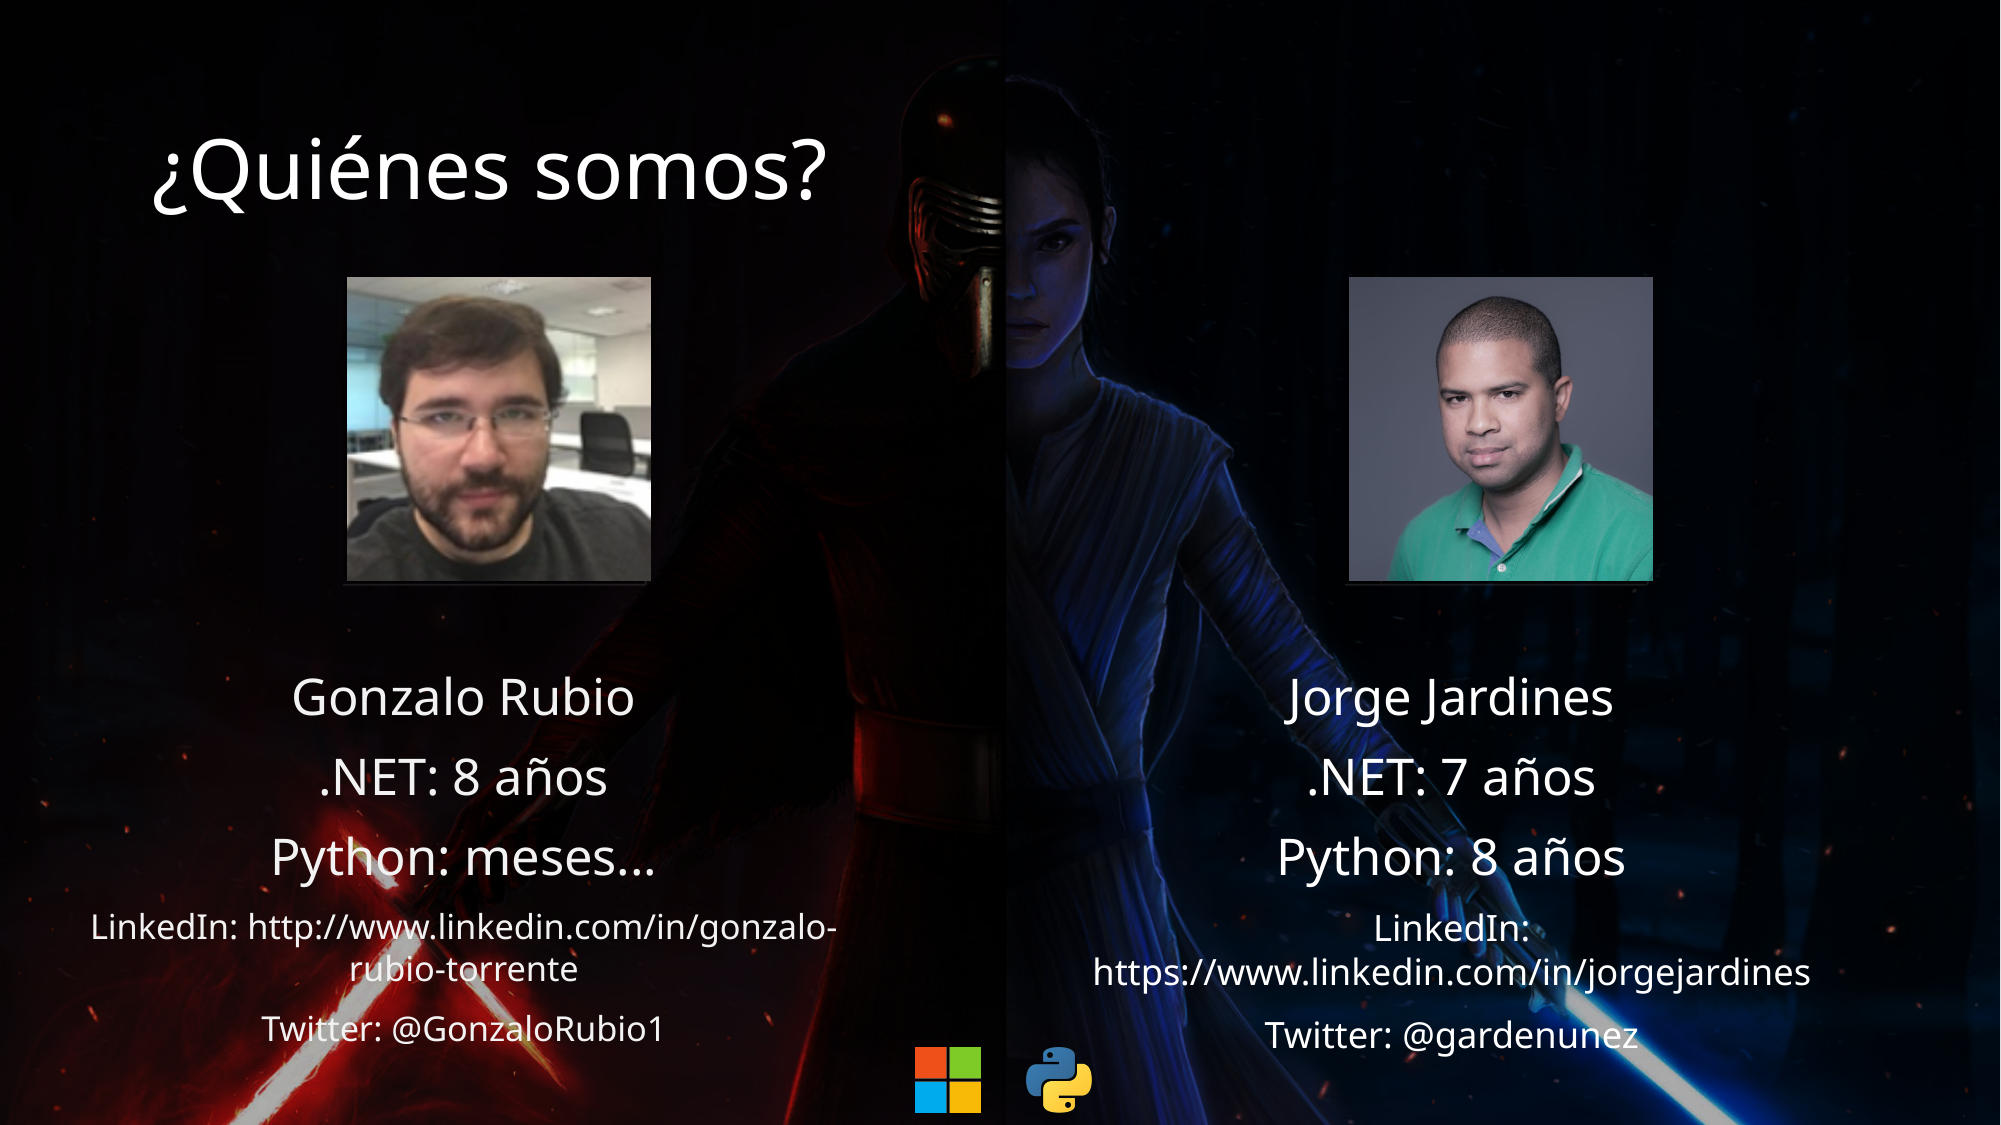

www.linkedin.com/in/gonzalo-rubio-torrente
# ¿Quiénes somos?
Gonzalo Rubio
.NET: 8 años
Python: meses...
LinkedIn: http://www.linkedin.com/in/gonzalo-rubio-torrente
Twitter: @GonzaloRubio1
Jorge Jardines
.NET: 7 años
Python: 8 años
LinkedIn: https://www.linkedin.com/in/jorgejardines
Twitter: @gardenunez